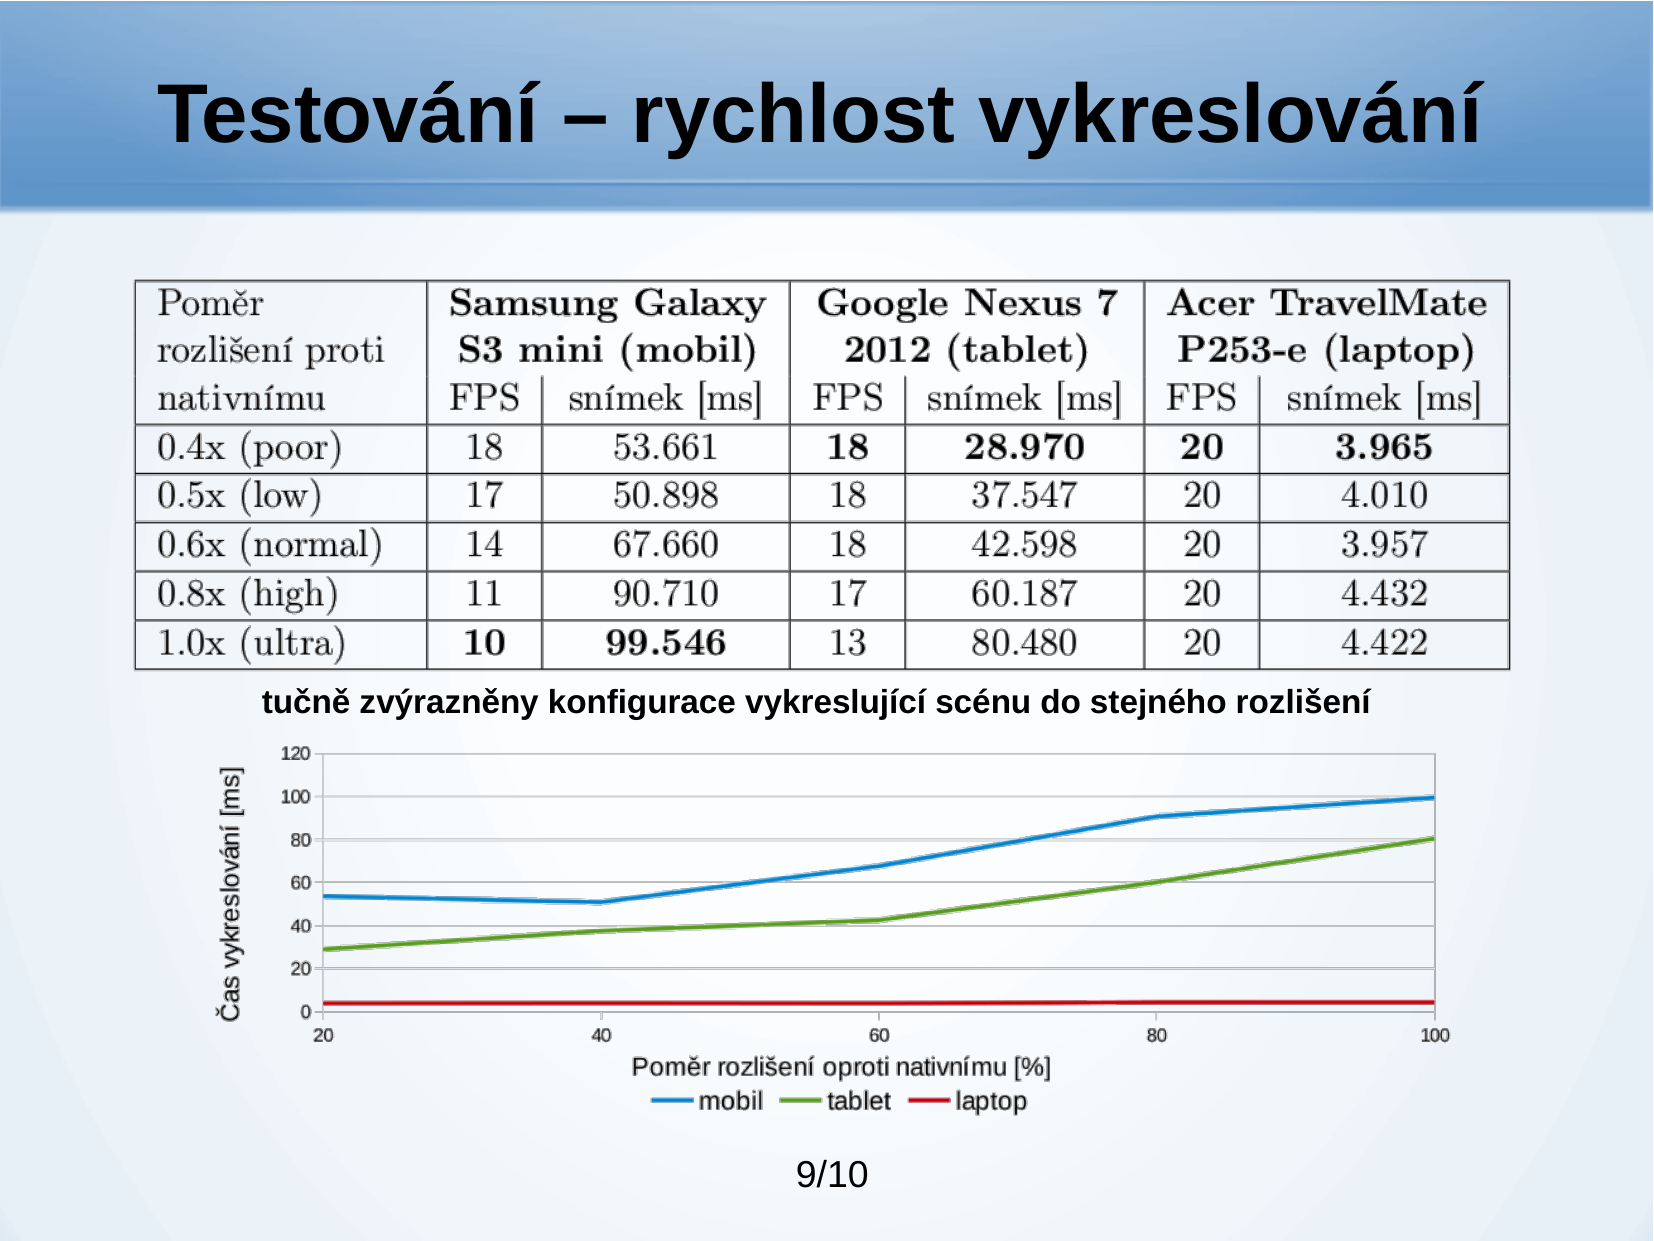

# Testování – rychlost vykreslování
 tučně zvýrazněny konfigurace vykreslující scénu do stejného rozlišení